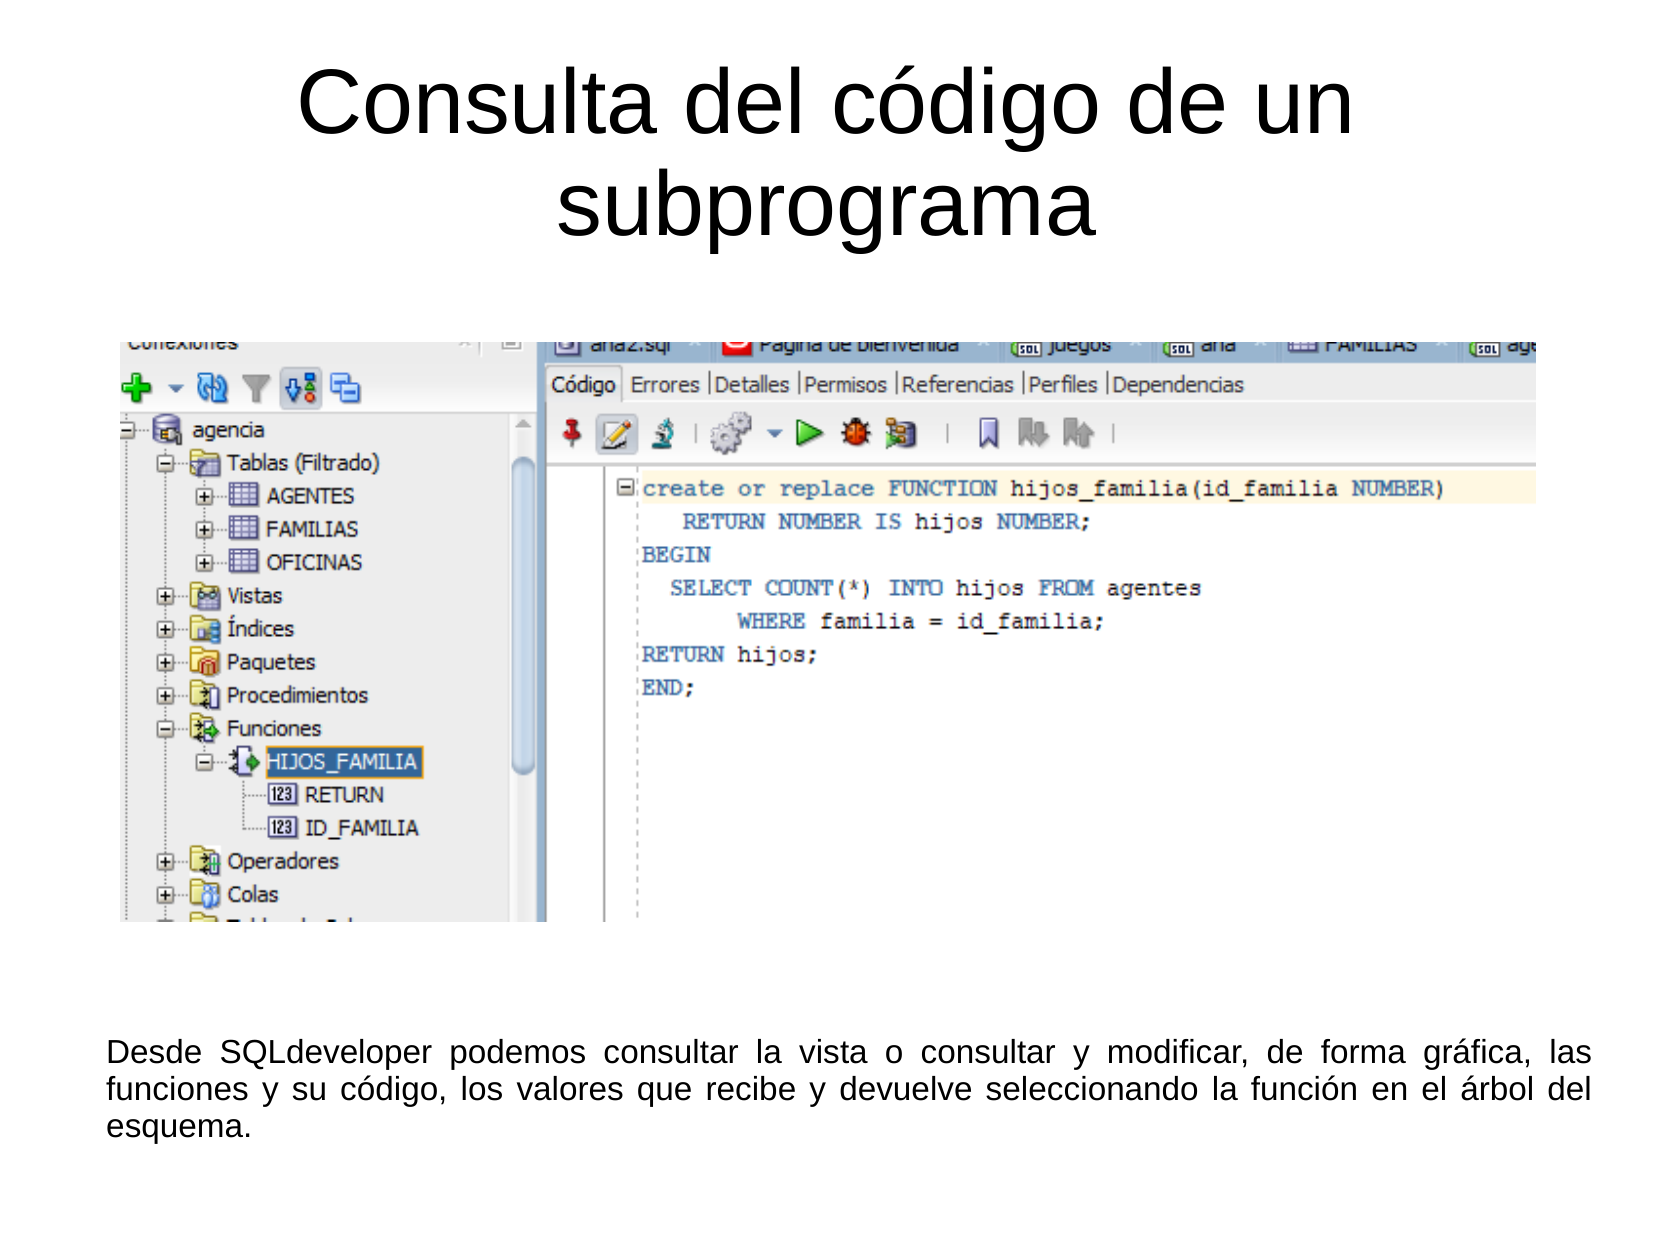

# Consulta del código de un subprograma
Desde SQLdeveloper podemos consultar la vista o consultar y modificar, de forma gráfica, las funciones y su código, los valores que recibe y devuelve seleccionando la función en el árbol del esquema.